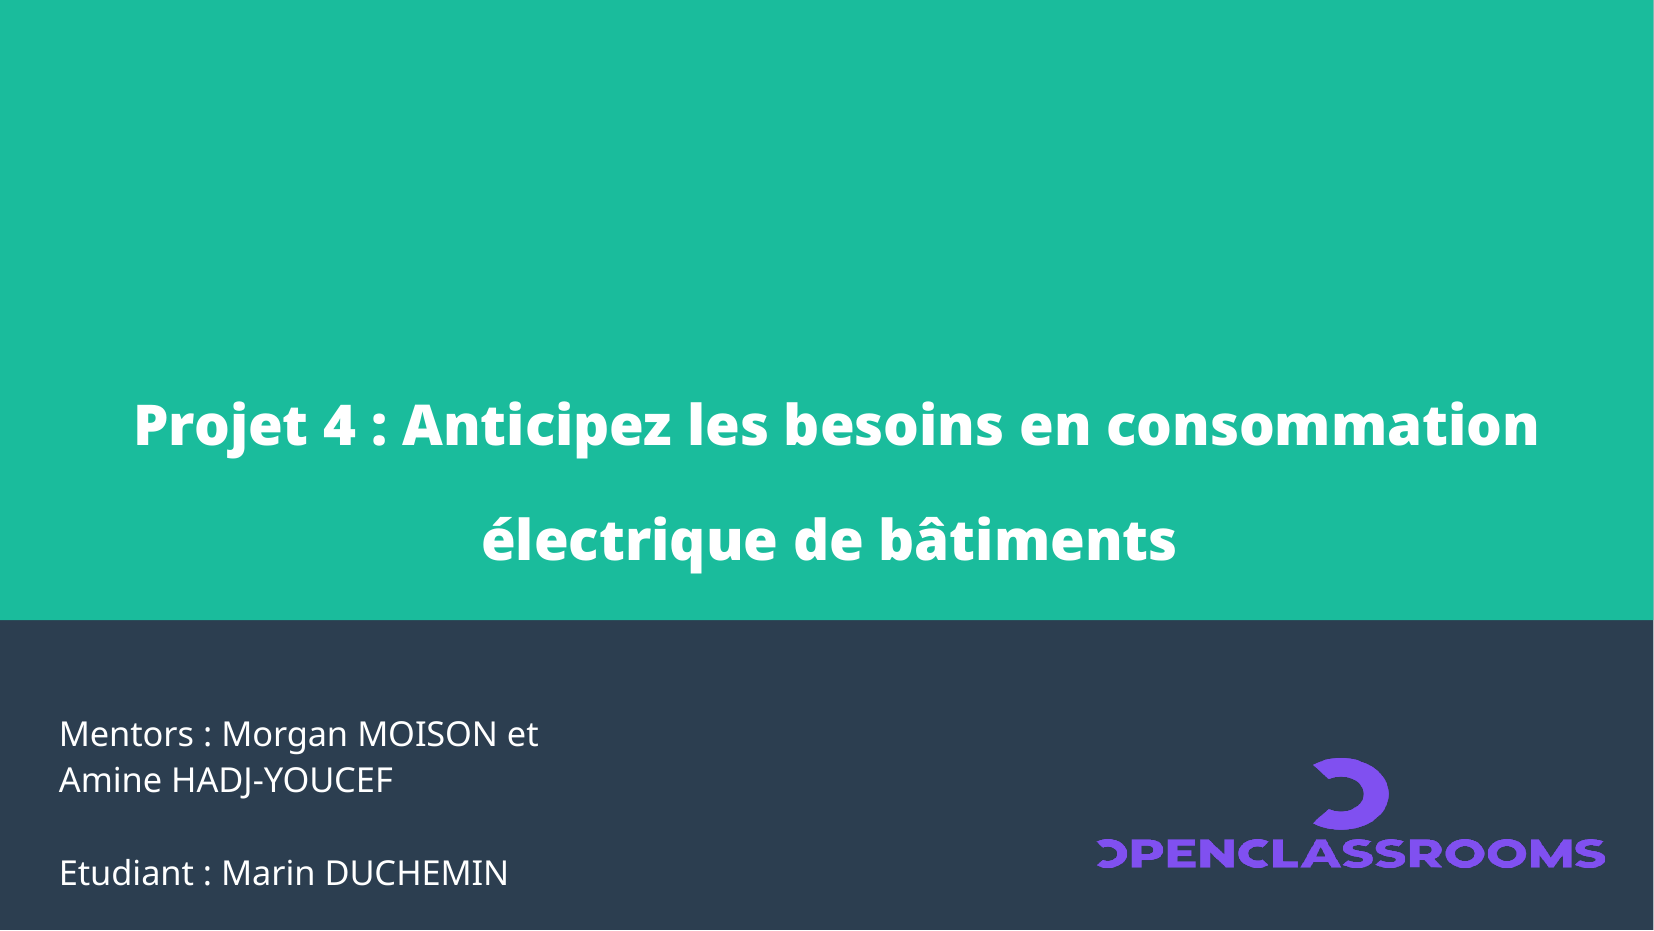

# Projet 4 : Anticipez les besoins en consommation électrique de bâtiments
Mentors : Morgan MOISON et
Amine HADJ-YOUCEF
Etudiant : Marin DUCHEMIN